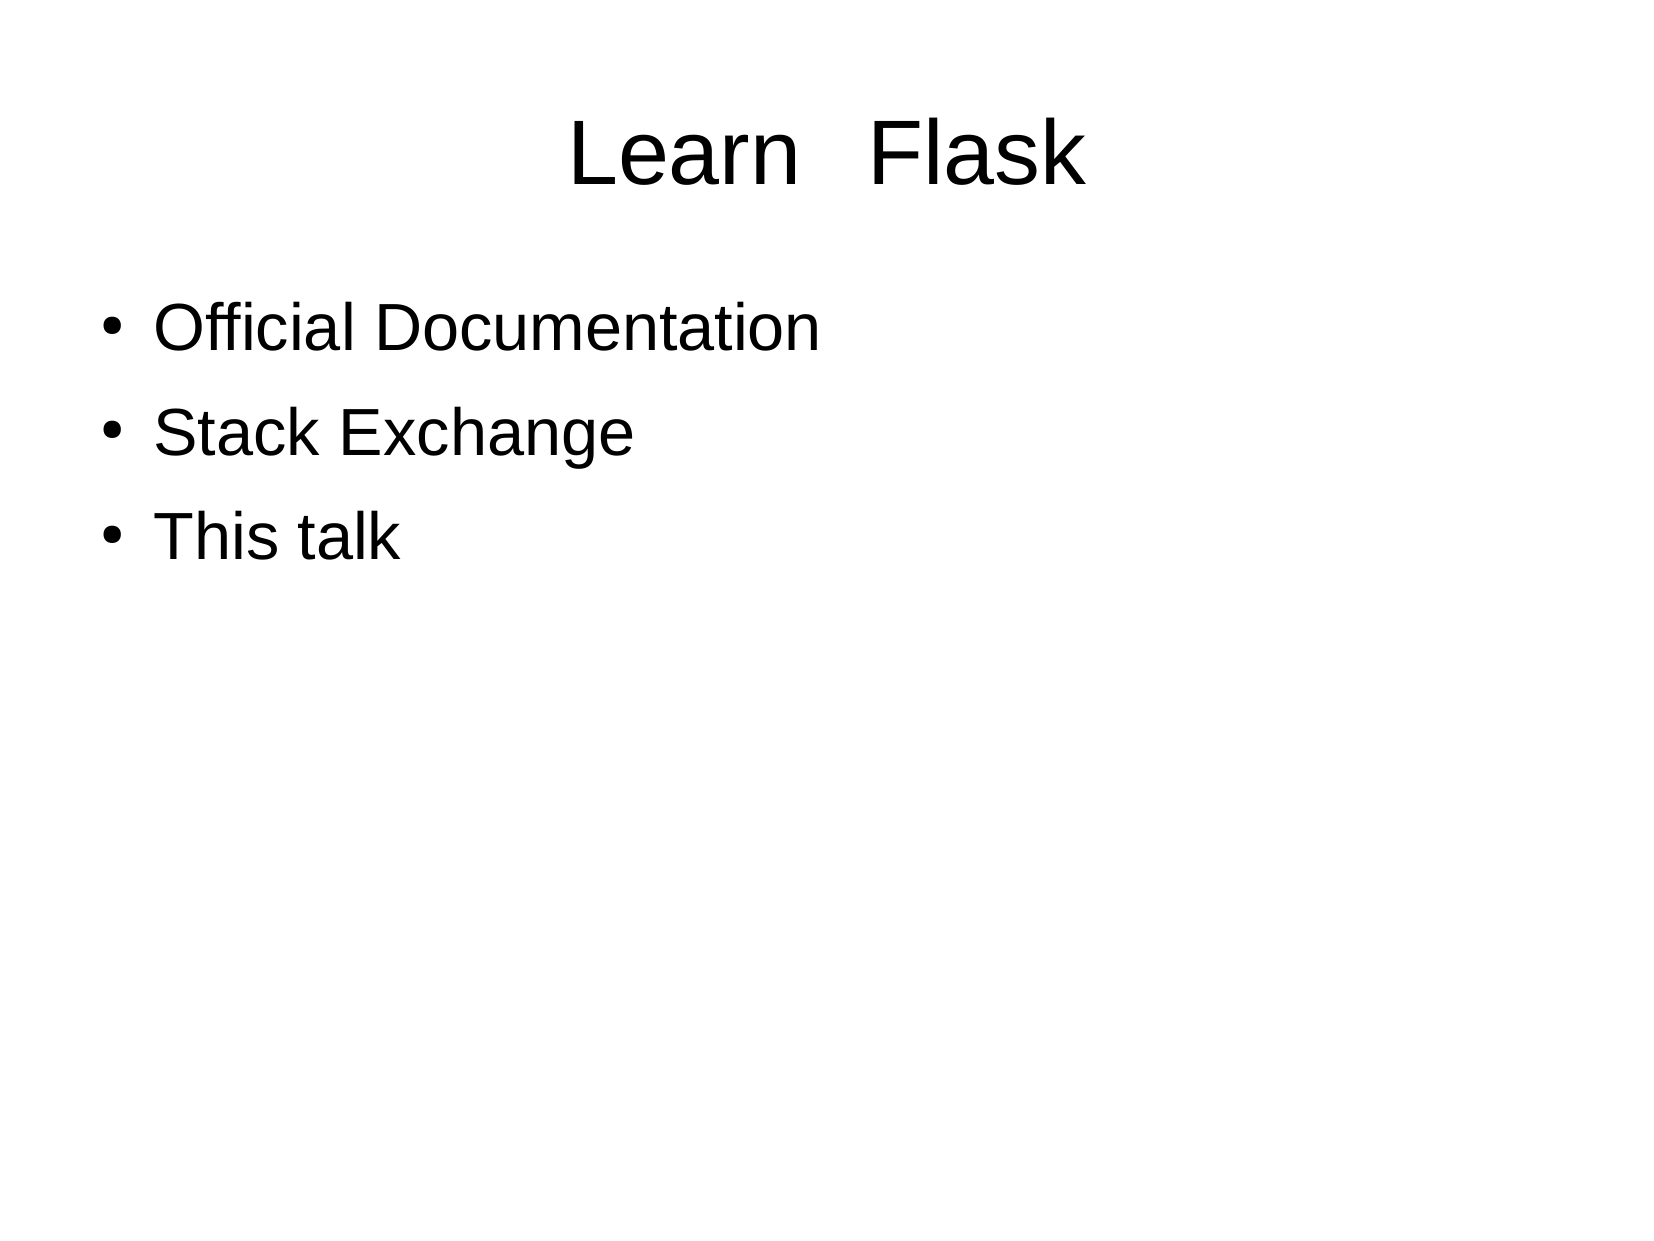

# Learn	Flask
Official Documentation
Stack Exchange
This talk